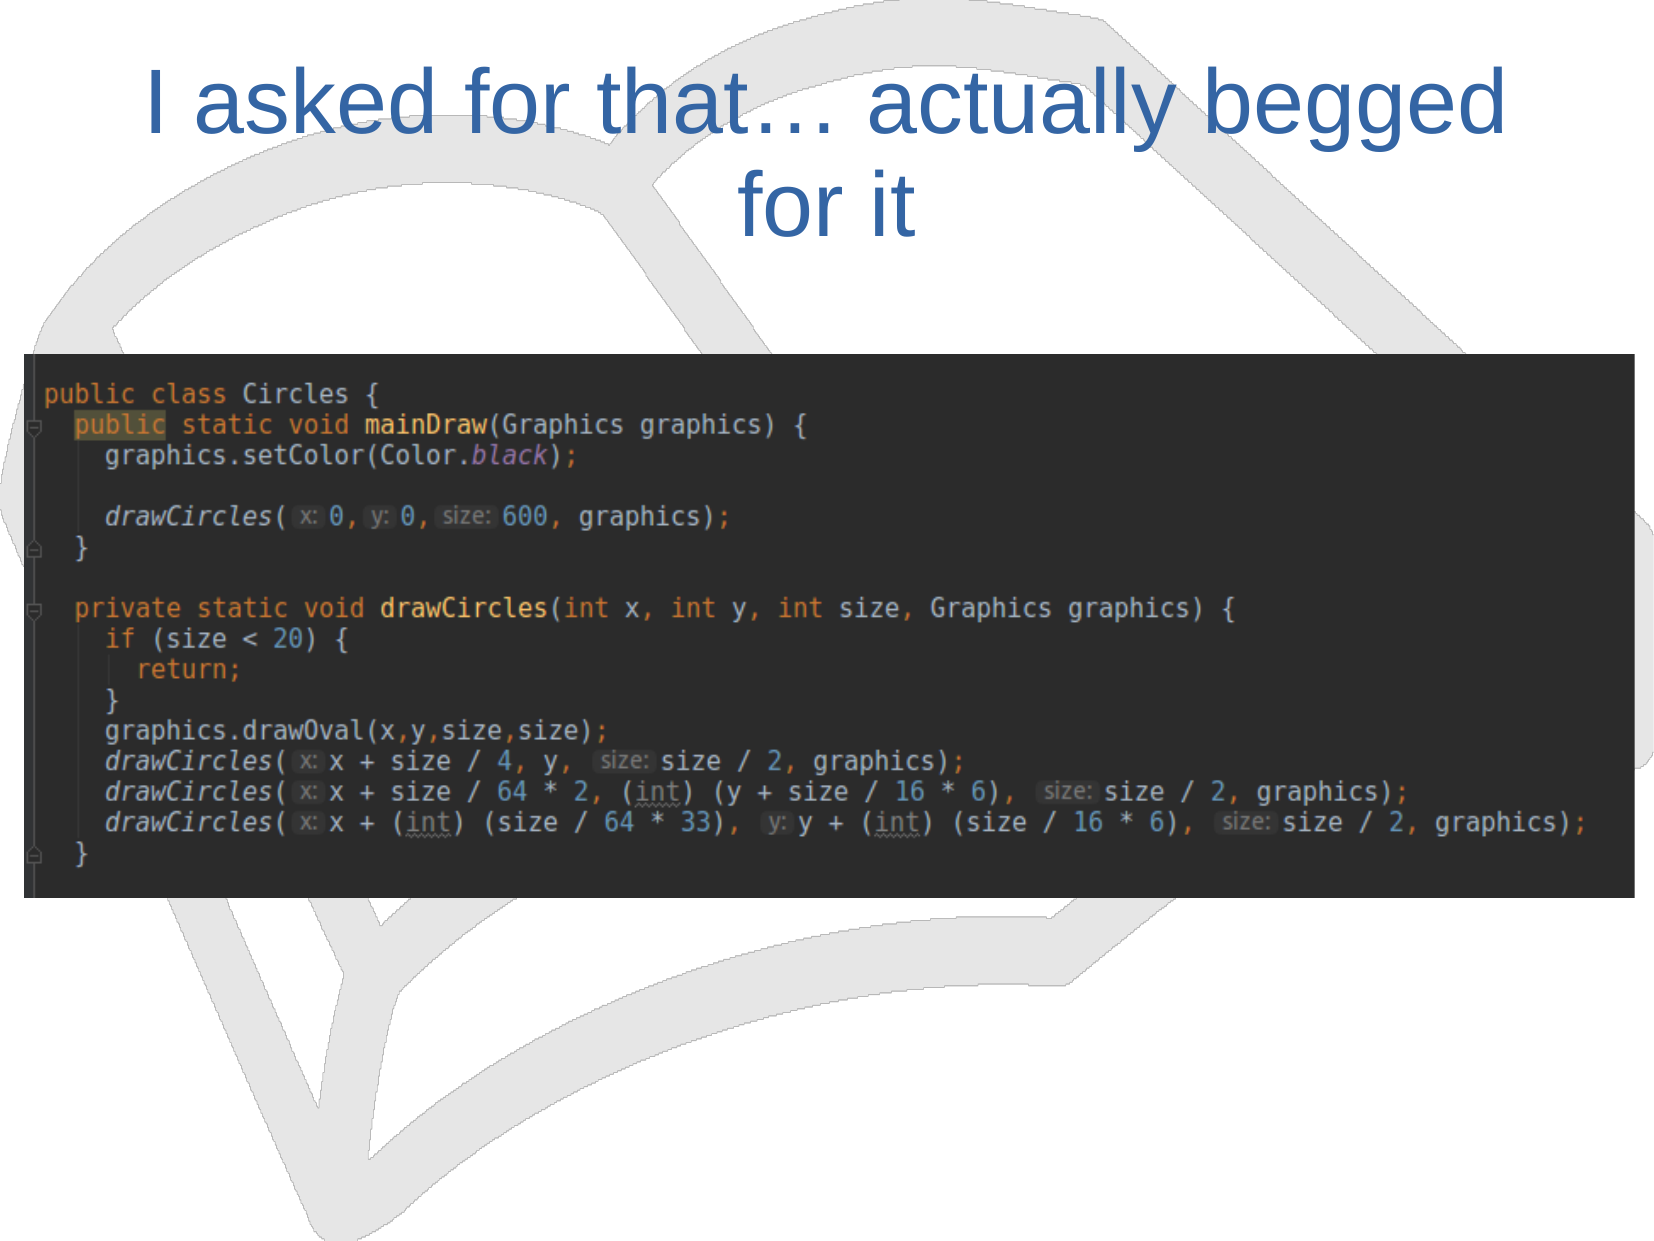

# I asked for that… actually begged for it